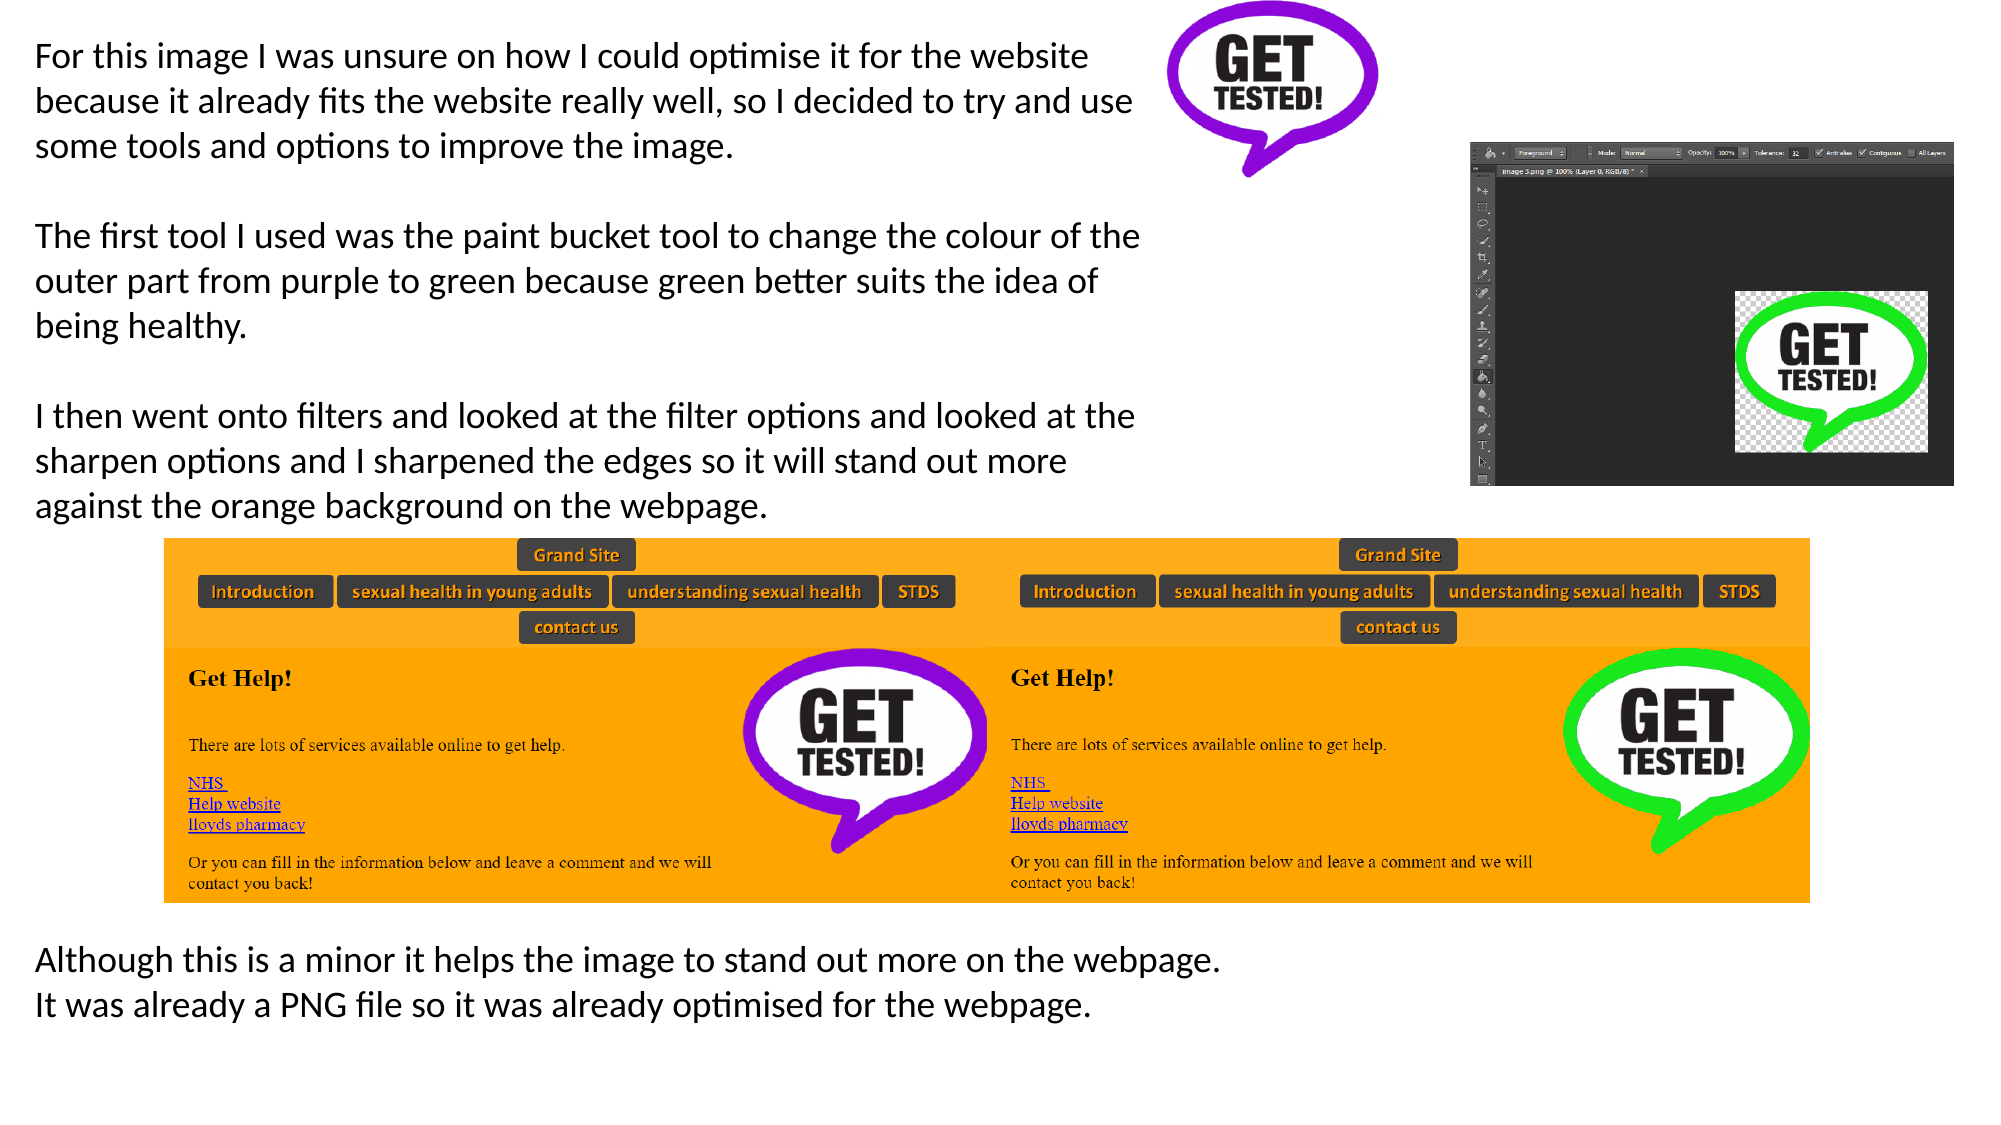

For this image I was unsure on how I could optimise it for the website because it already fits the website really well, so I decided to try and use some tools and options to improve the image.
The first tool I used was the paint bucket tool to change the colour of the outer part from purple to green because green better suits the idea of being healthy.
I then went onto filters and looked at the filter options and looked at the sharpen options and I sharpened the edges so it will stand out more against the orange background on the webpage.
Although this is a minor it helps the image to stand out more on the webpage.
It was already a PNG file so it was already optimised for the webpage.